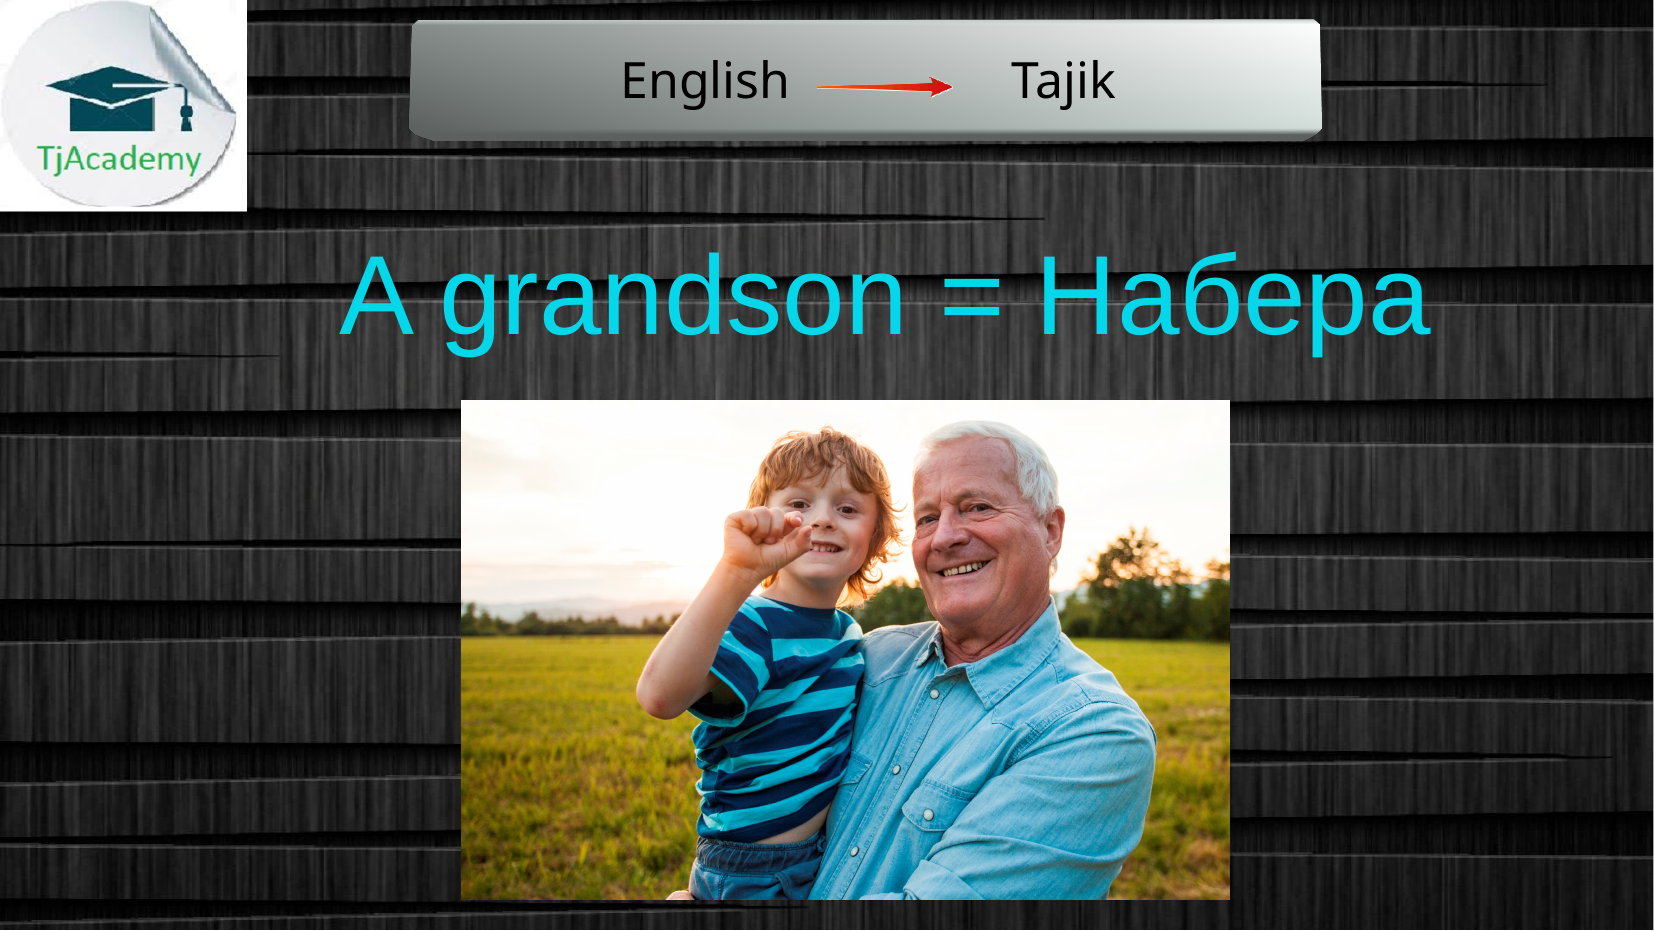

English Tajik
#
A grandson = Набера